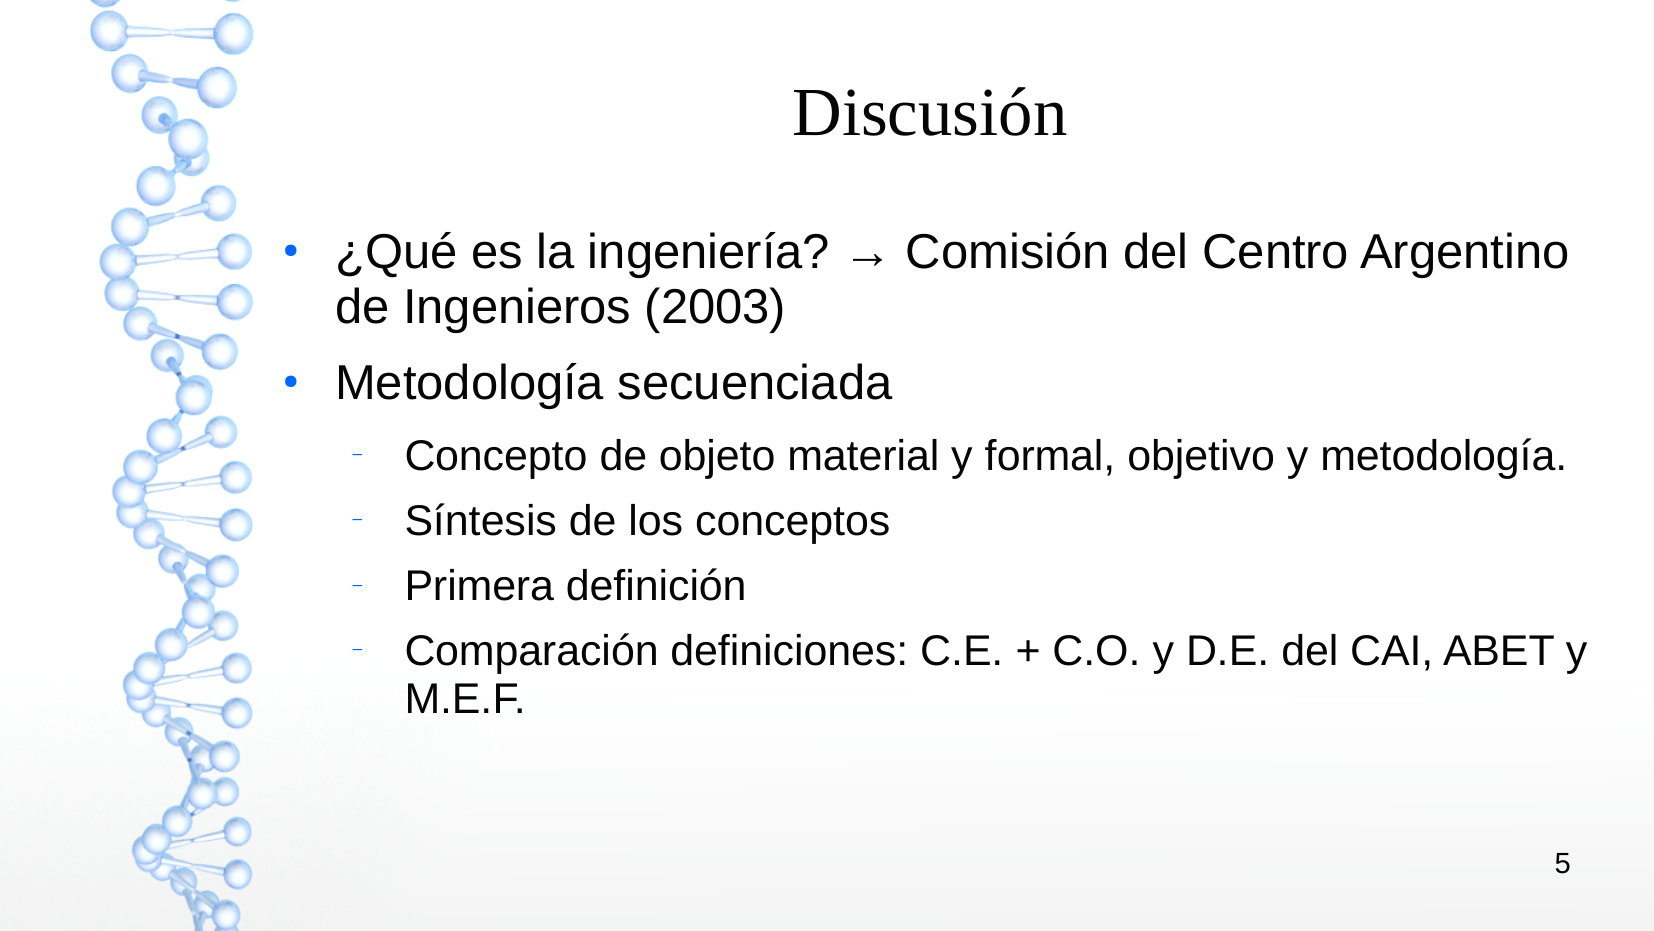

# Discusión
¿Qué es la ingeniería? → Comisión del Centro Argentino de Ingenieros (2003)
Metodología secuenciada
Concepto de objeto material y formal, objetivo y metodología.
Síntesis de los conceptos
Primera definición
Comparación definiciones: C.E. + C.O. y D.E. del CAI, ABET y M.E.F.
5